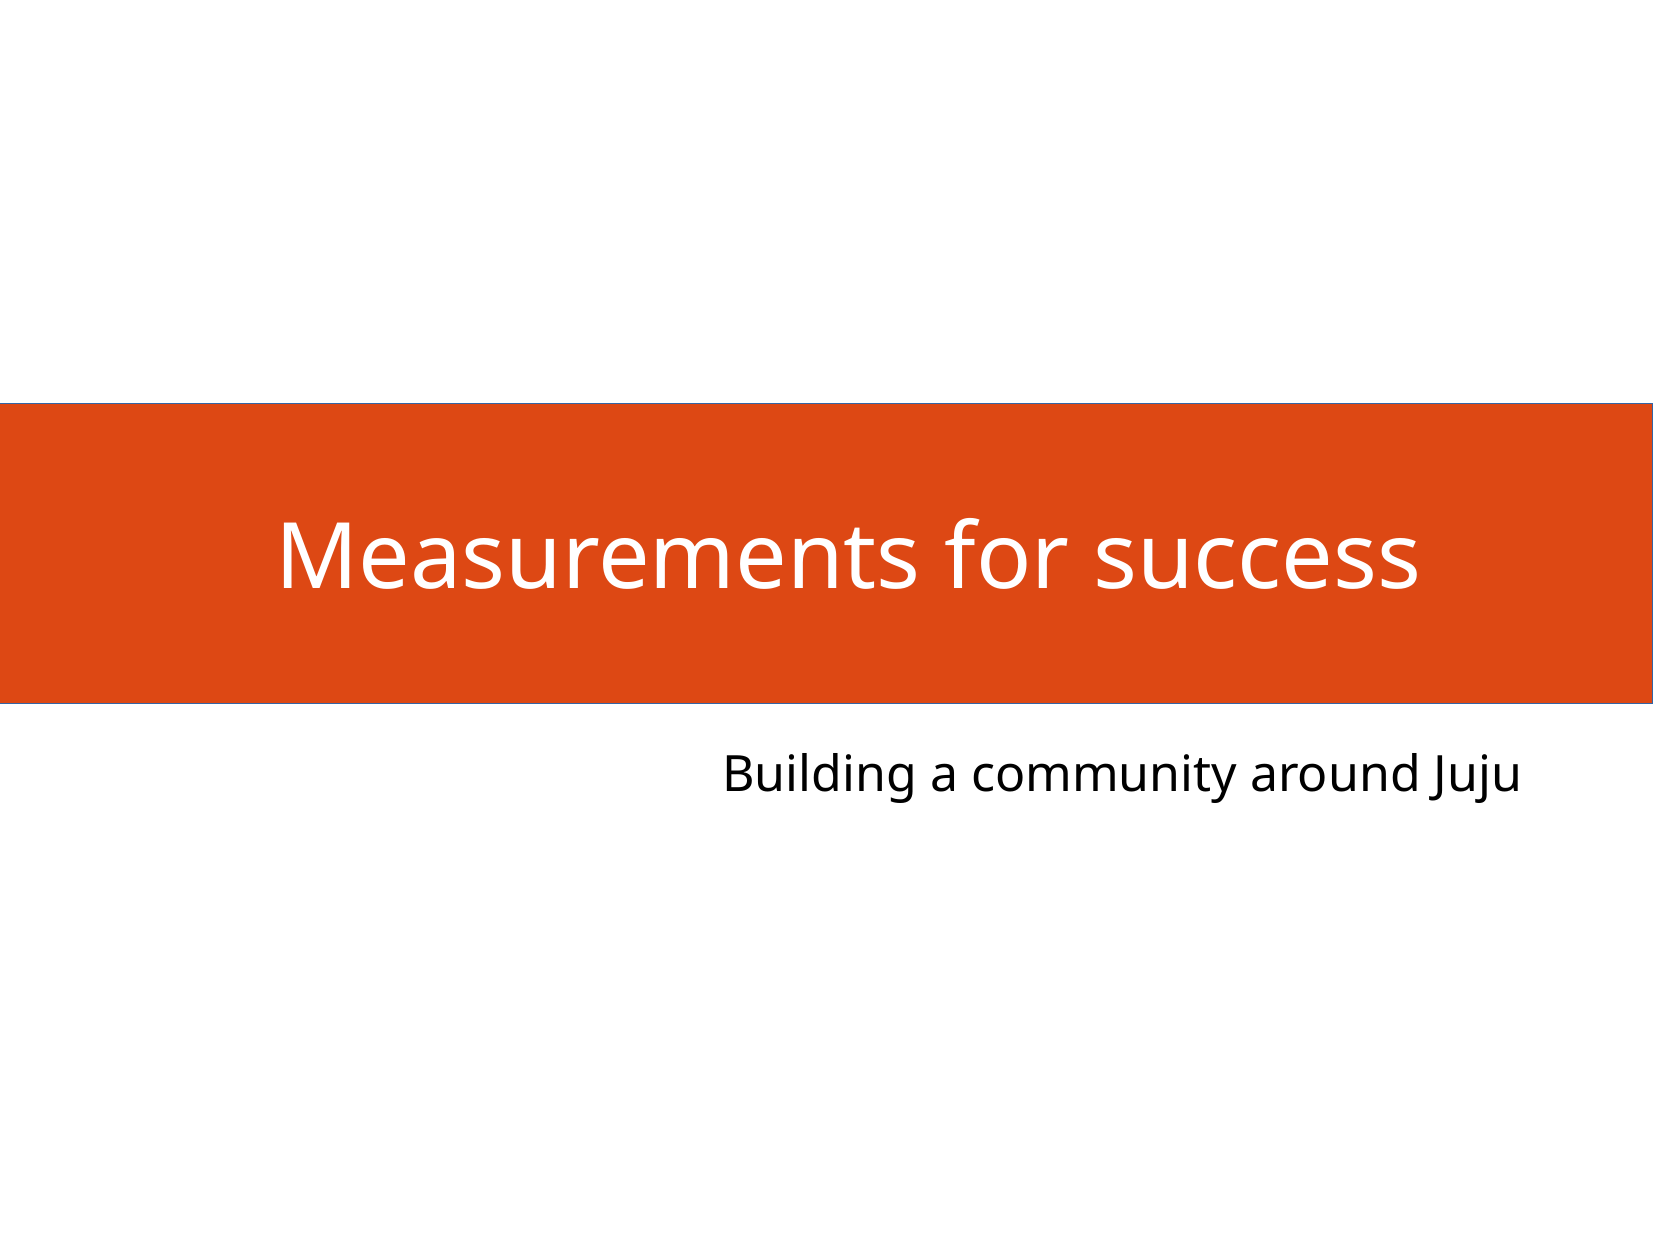

# Measurements for success
Building a community around Juju